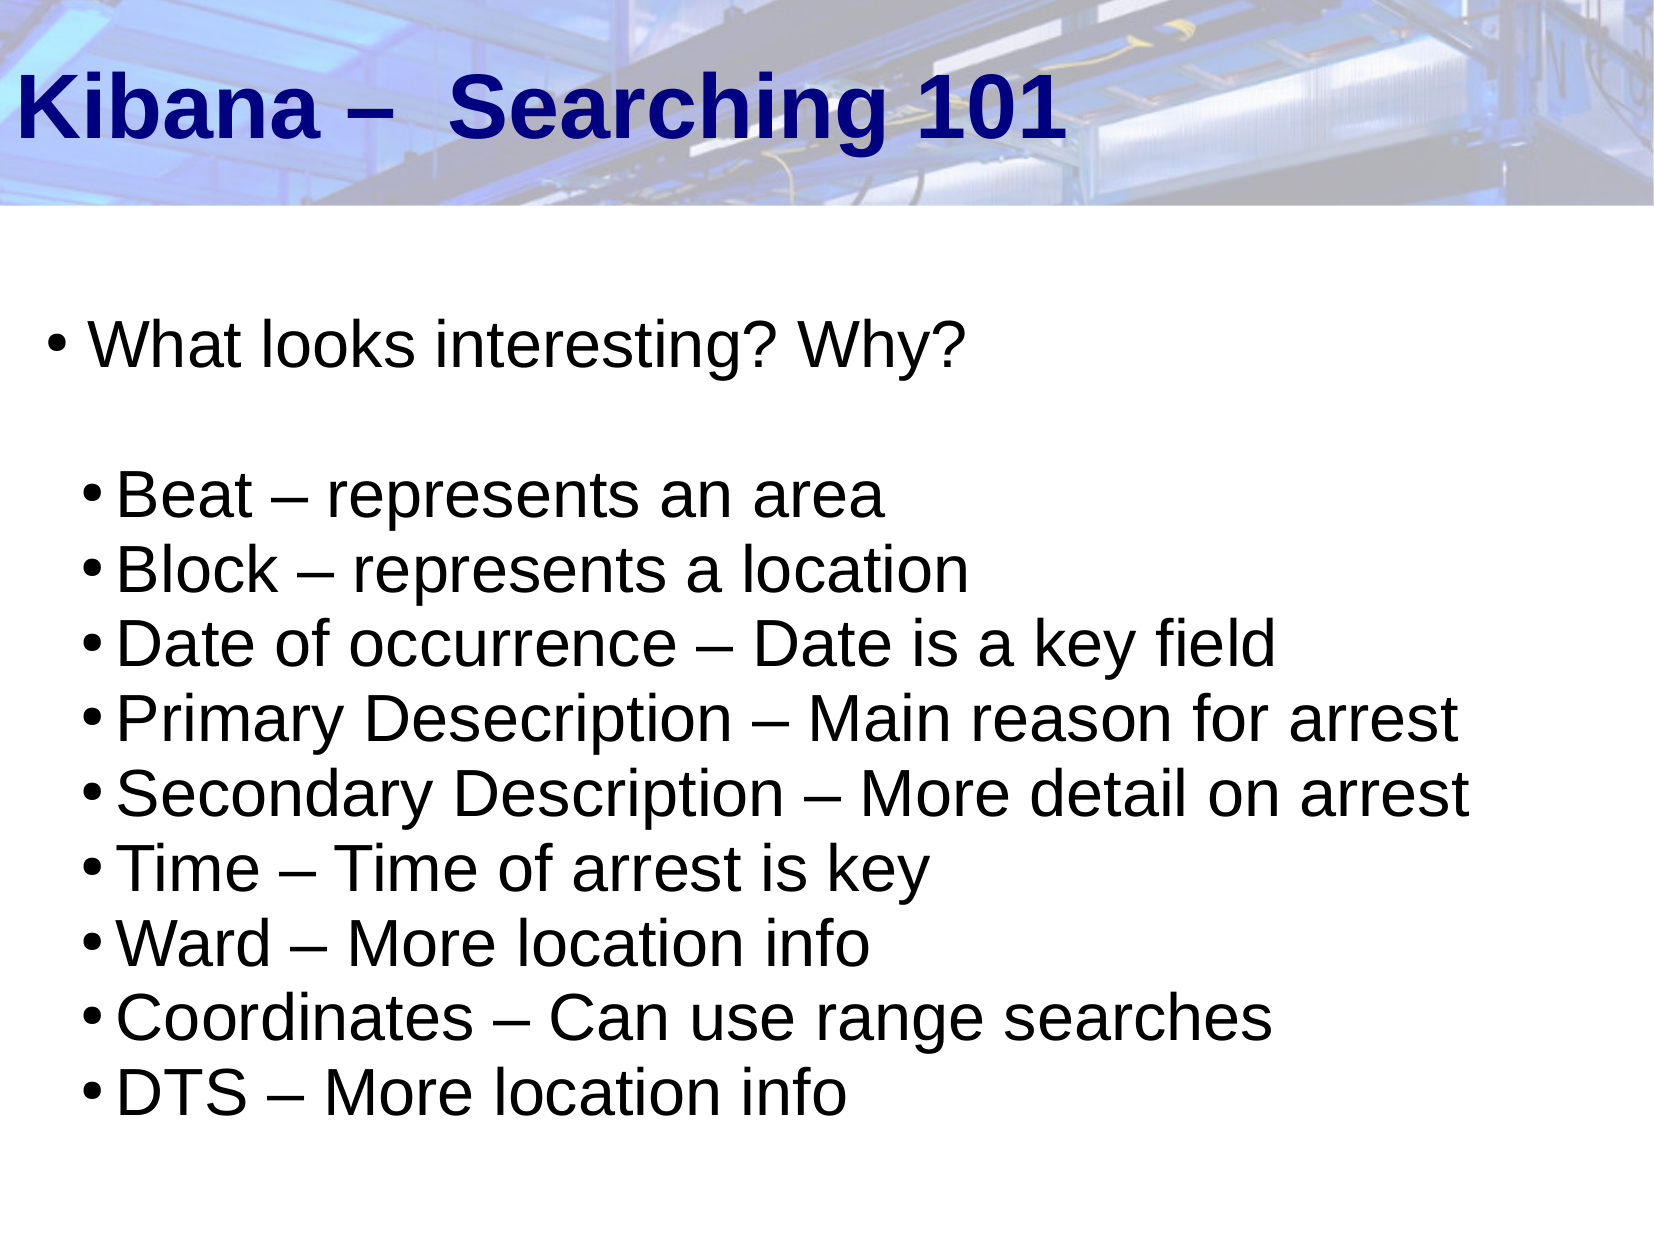

# Kibana – Searching 101
 What looks interesting? Why?
Beat – represents an area
Block – represents a location
Date of occurrence – Date is a key field
Primary Desecription – Main reason for arrest
Secondary Description – More detail on arrest
Time – Time of arrest is key
Ward – More location info
Coordinates – Can use range searches
DTS – More location info